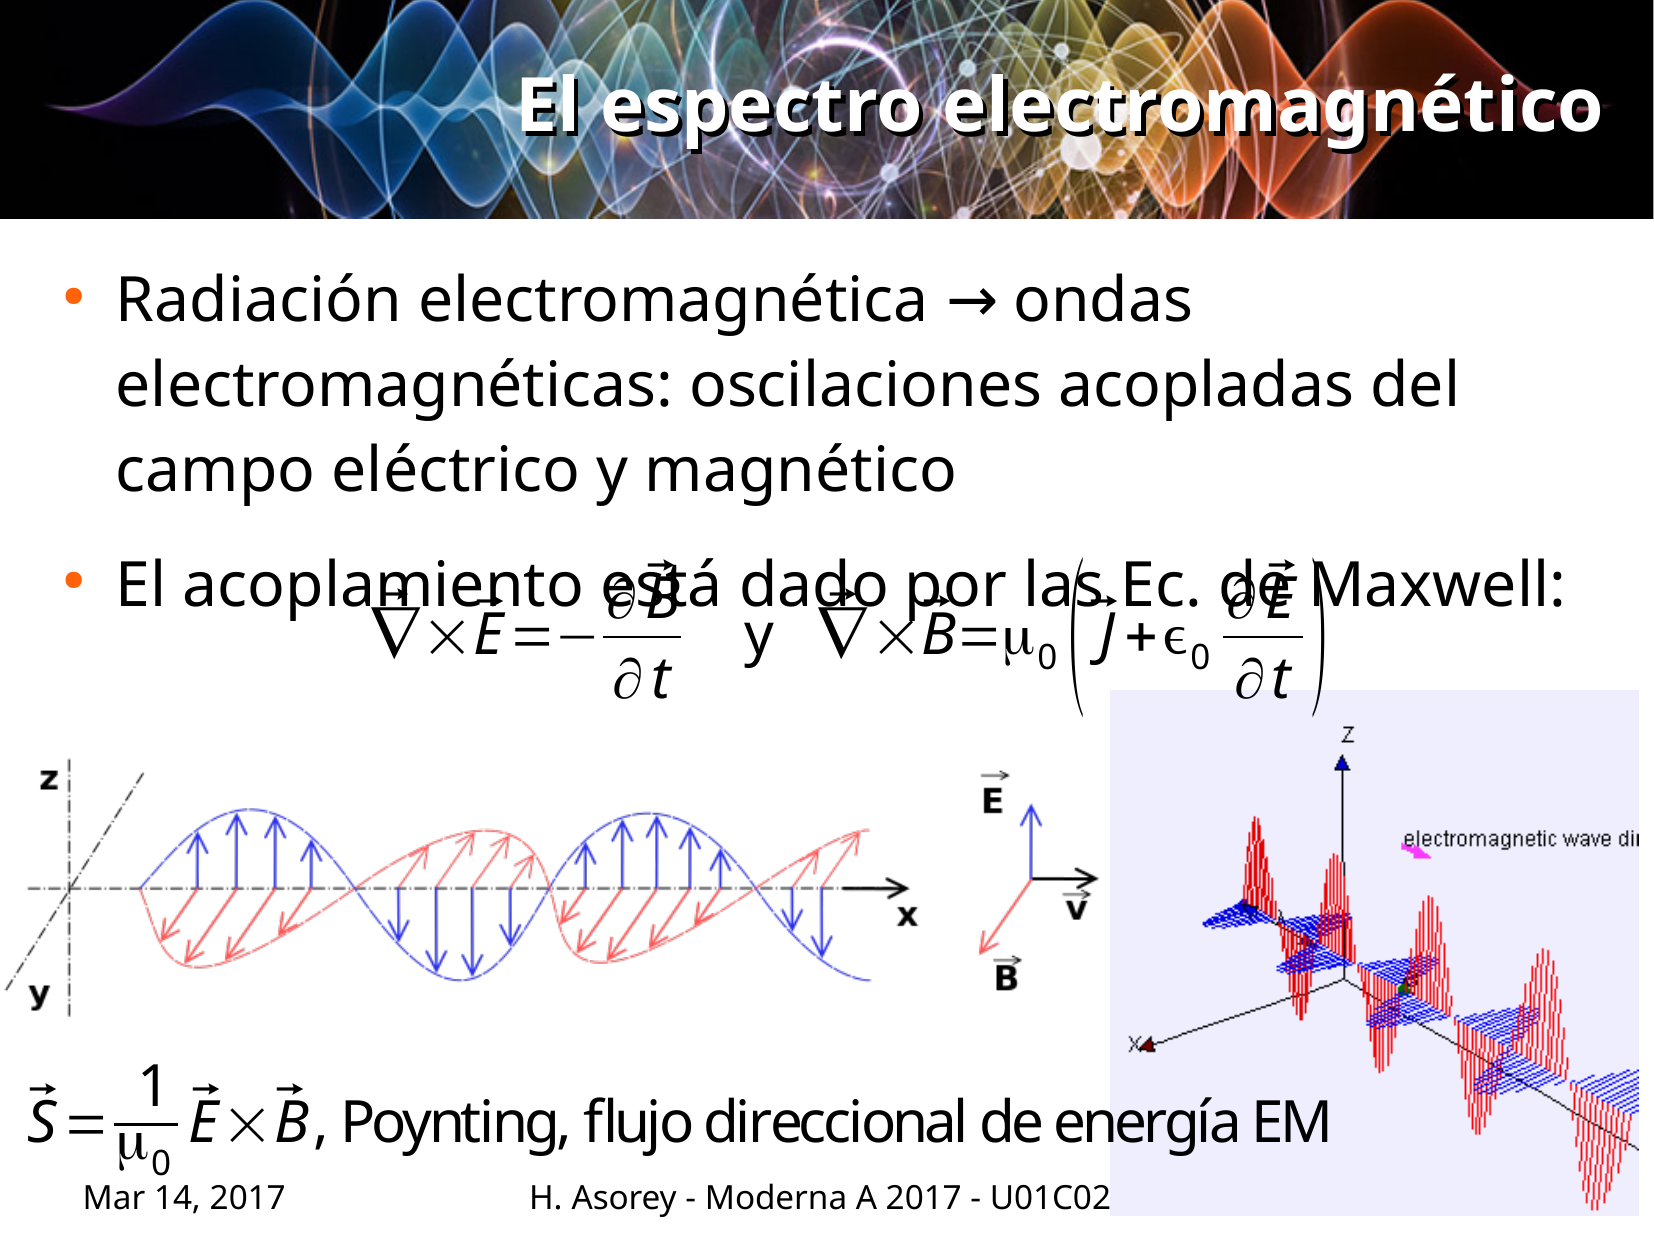

# El espectro electromagnético
Radiación electromagnética → ondas electromagnéticas: oscilaciones acopladas del campo eléctrico y magnético
El acoplamiento está dado por las Ec. de Maxwell:
Mar 14, 2017
H. Asorey - Moderna A 2017 - U01C02
18